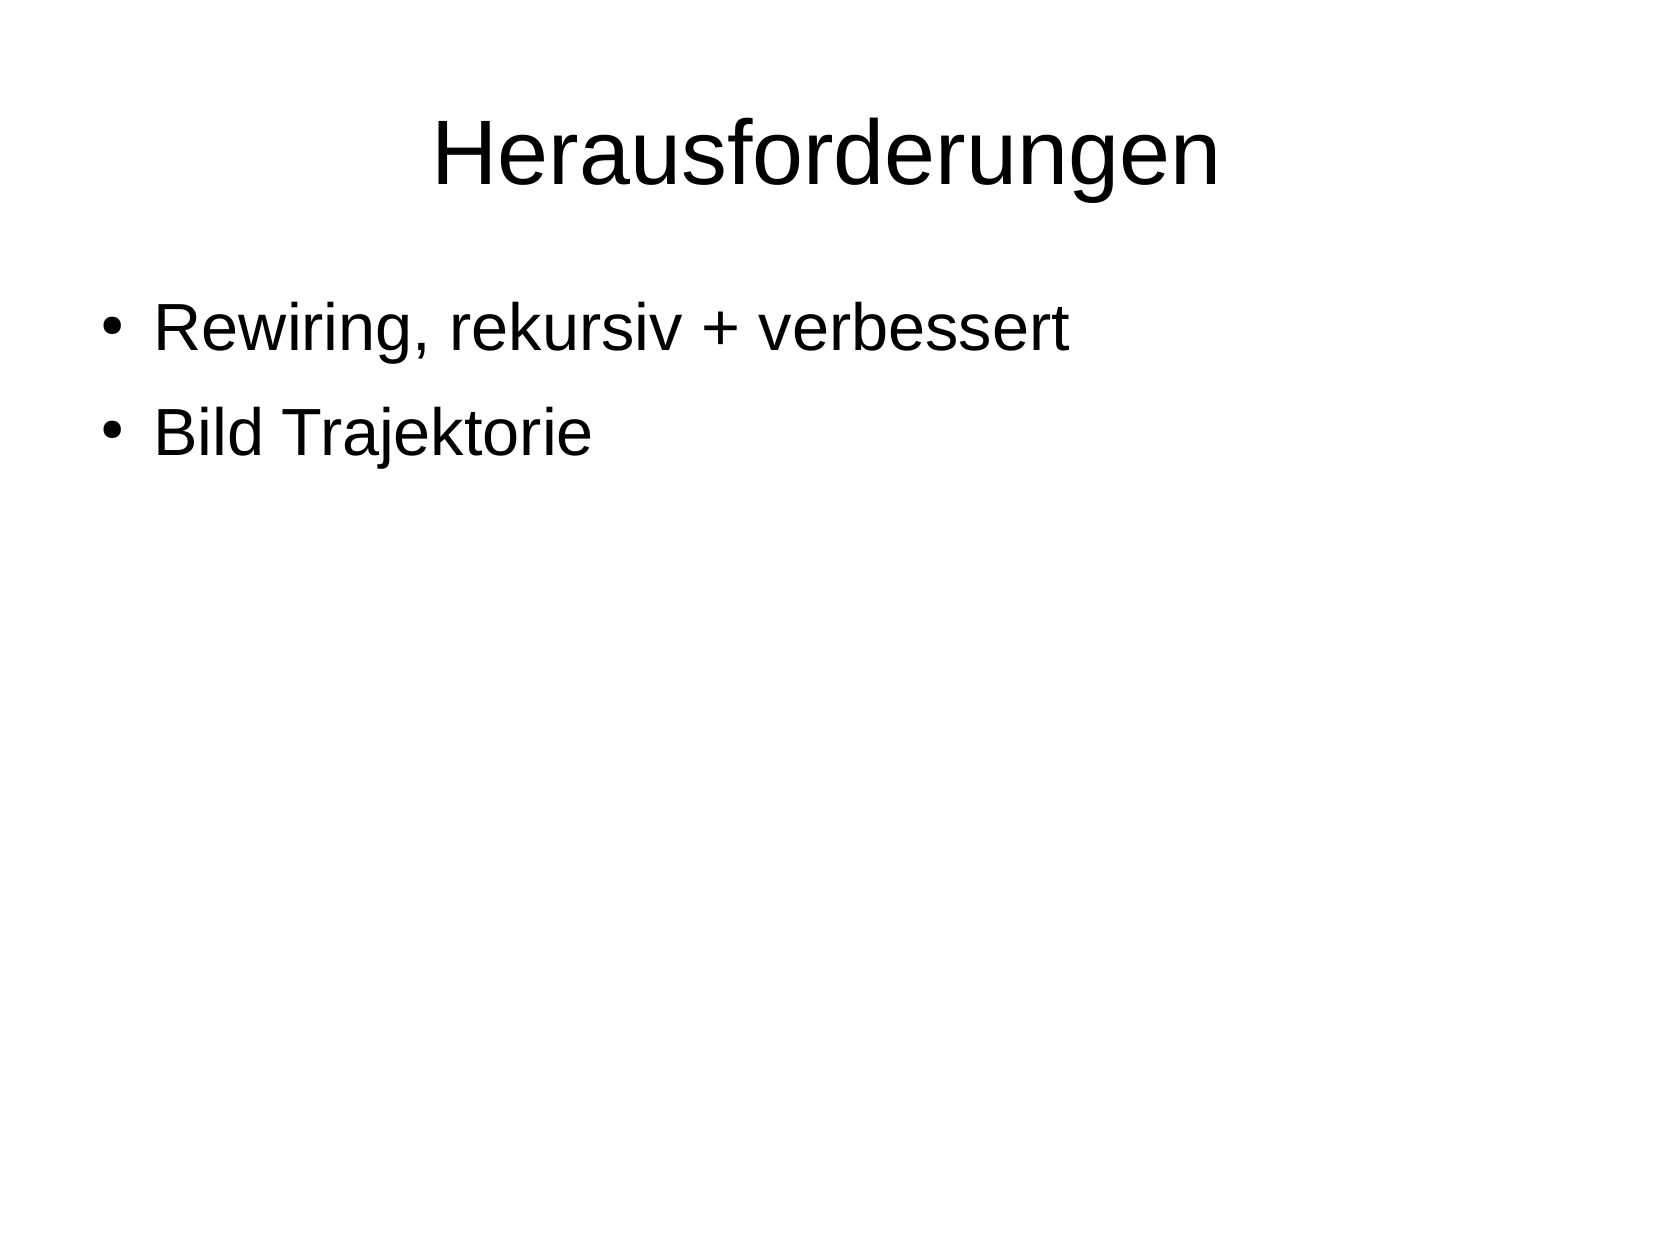

# Herausforderungen
Rewiring, rekursiv + verbessert
Bild Trajektorie